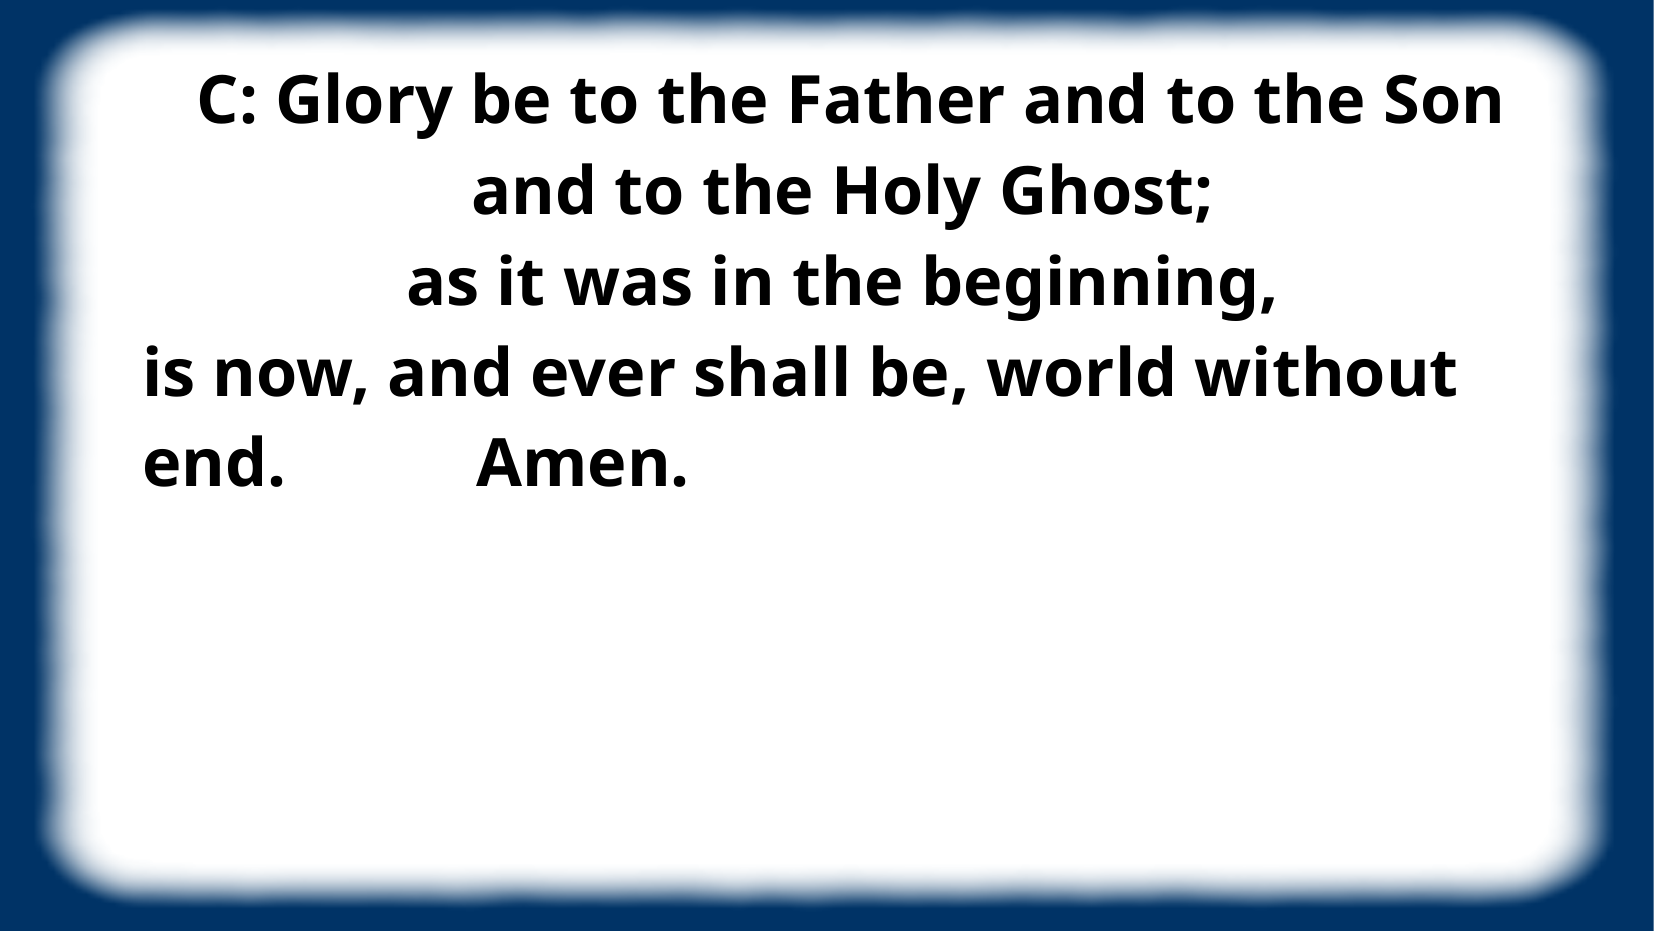

C: Glory be to the Father and to the Son
and to the Holy Ghost;
as it was in the beginning,
is now, and ever shall be, world without end. Amen.